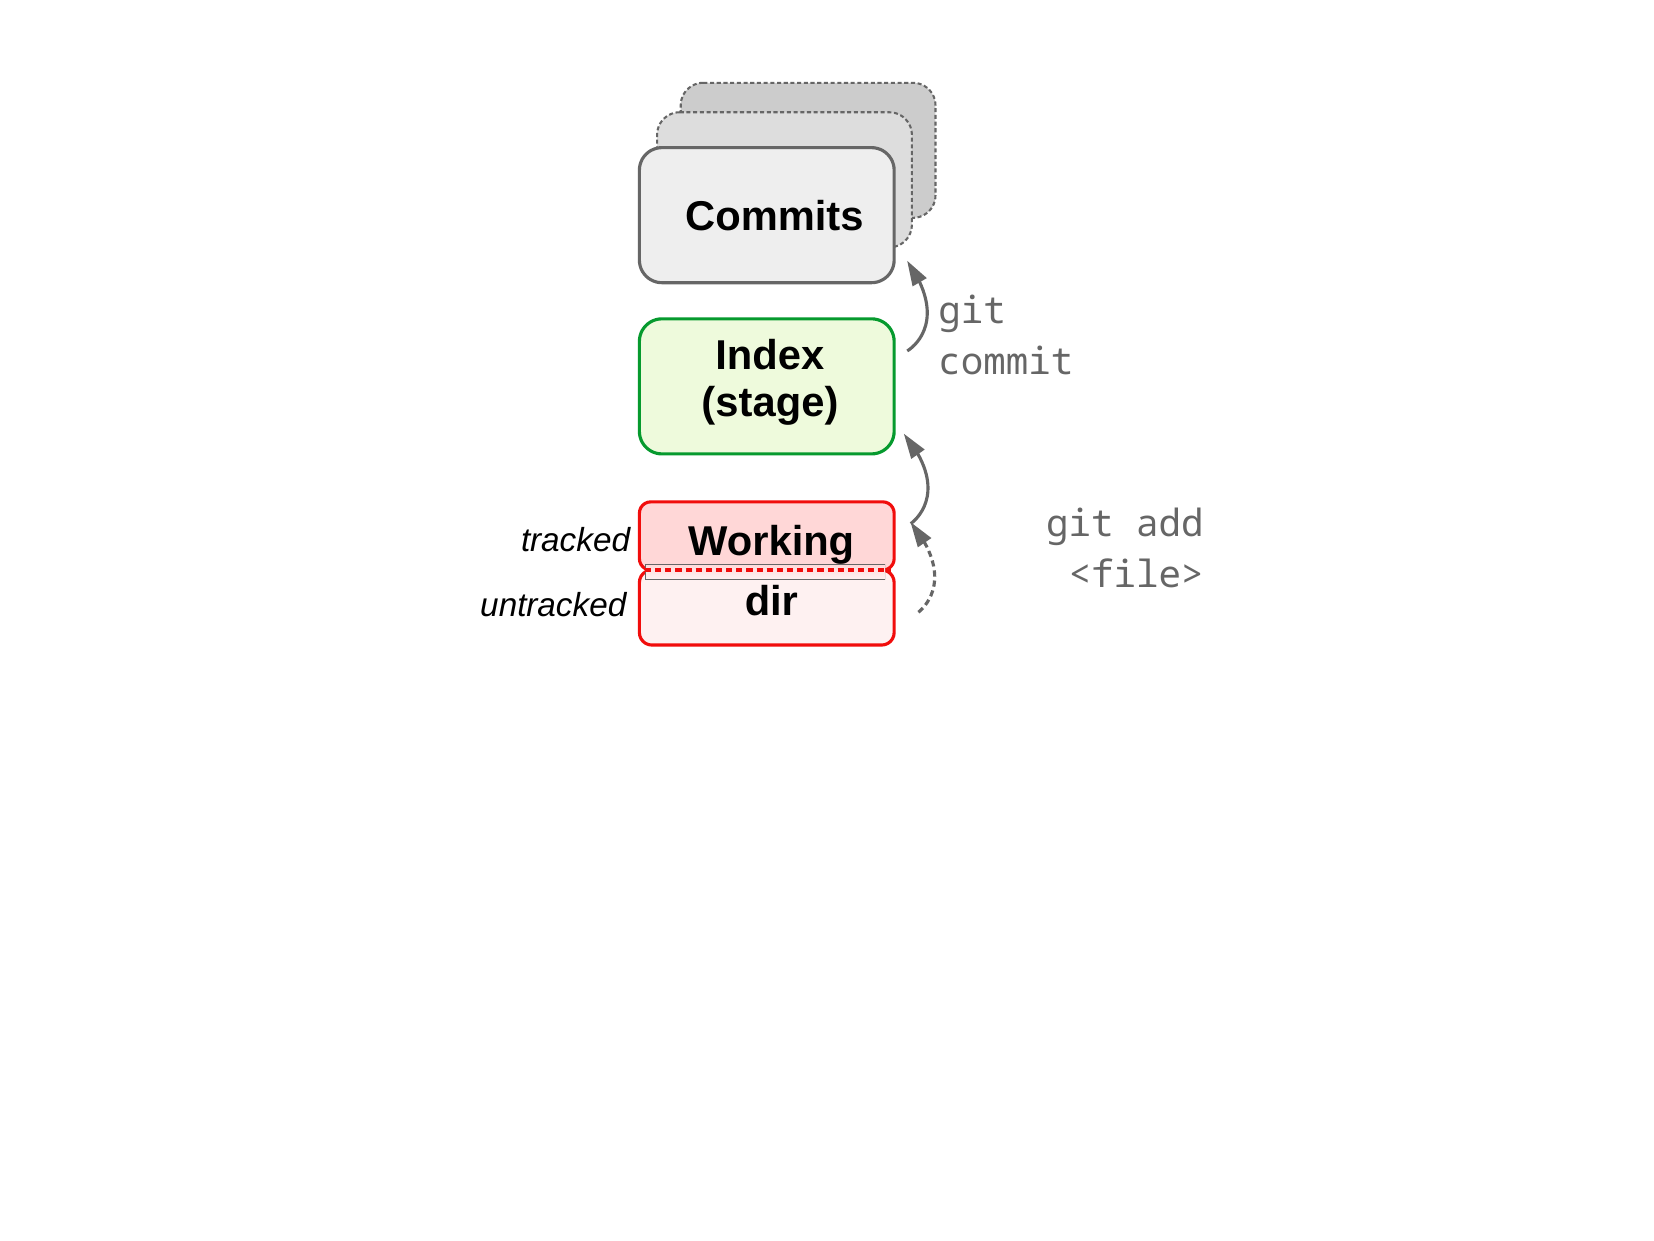

Commits
git commit
Index
(stage)
git add <file>
Working
dir
tracked
untracked